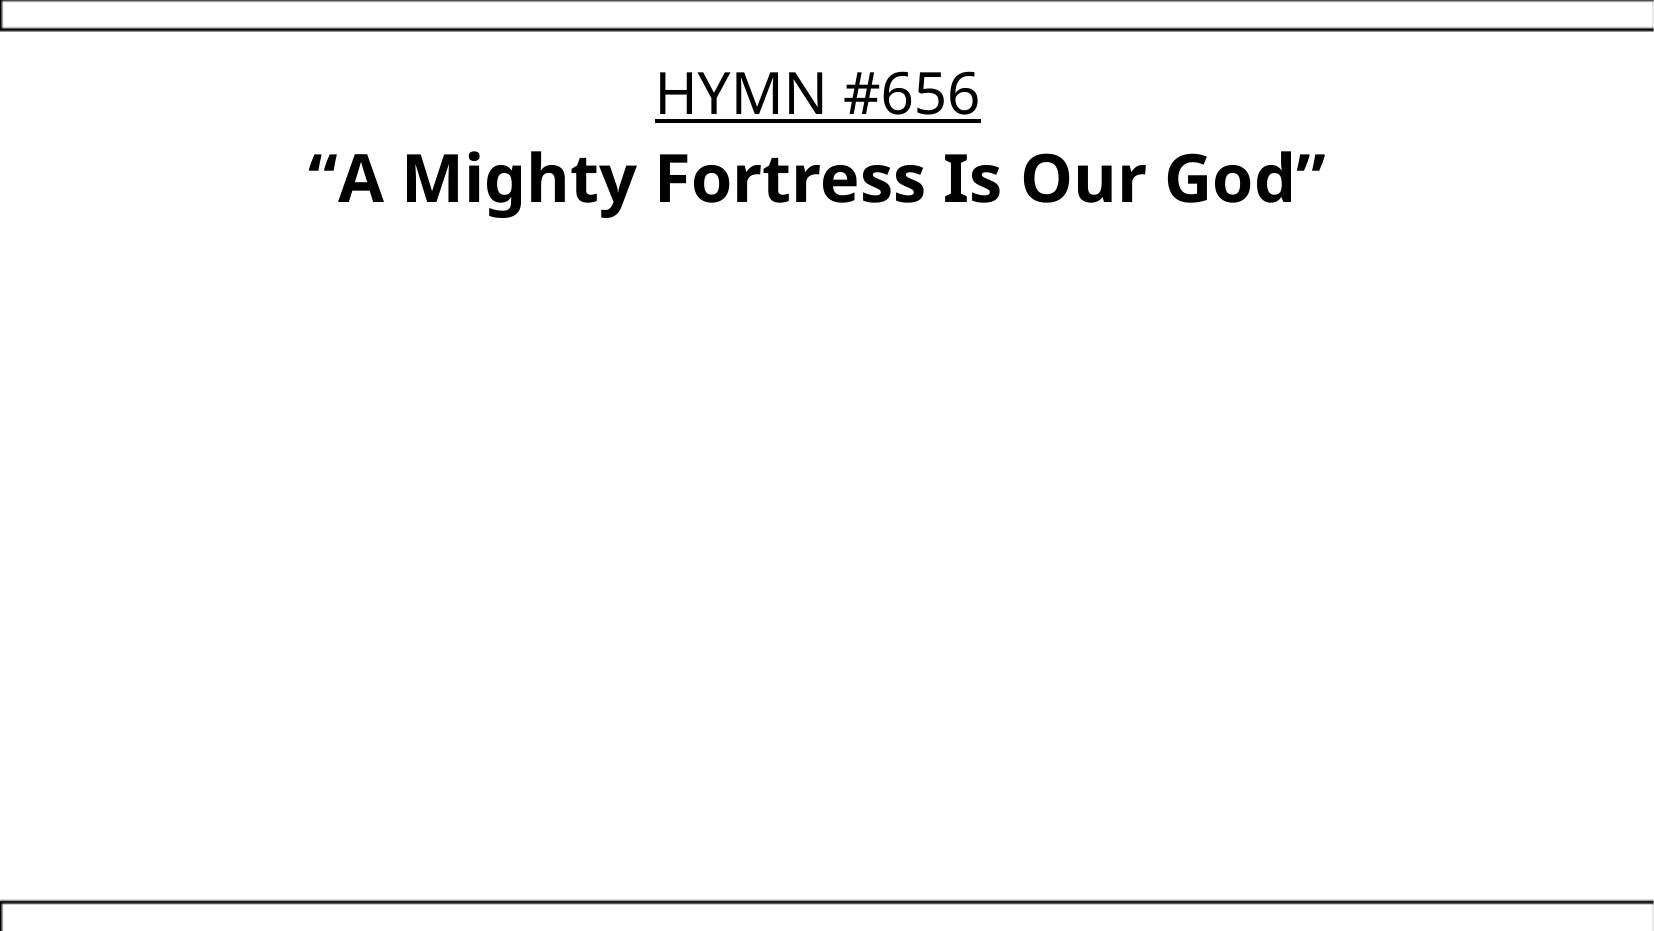

HYMN #656
“A Mighty Fortress Is Our God”